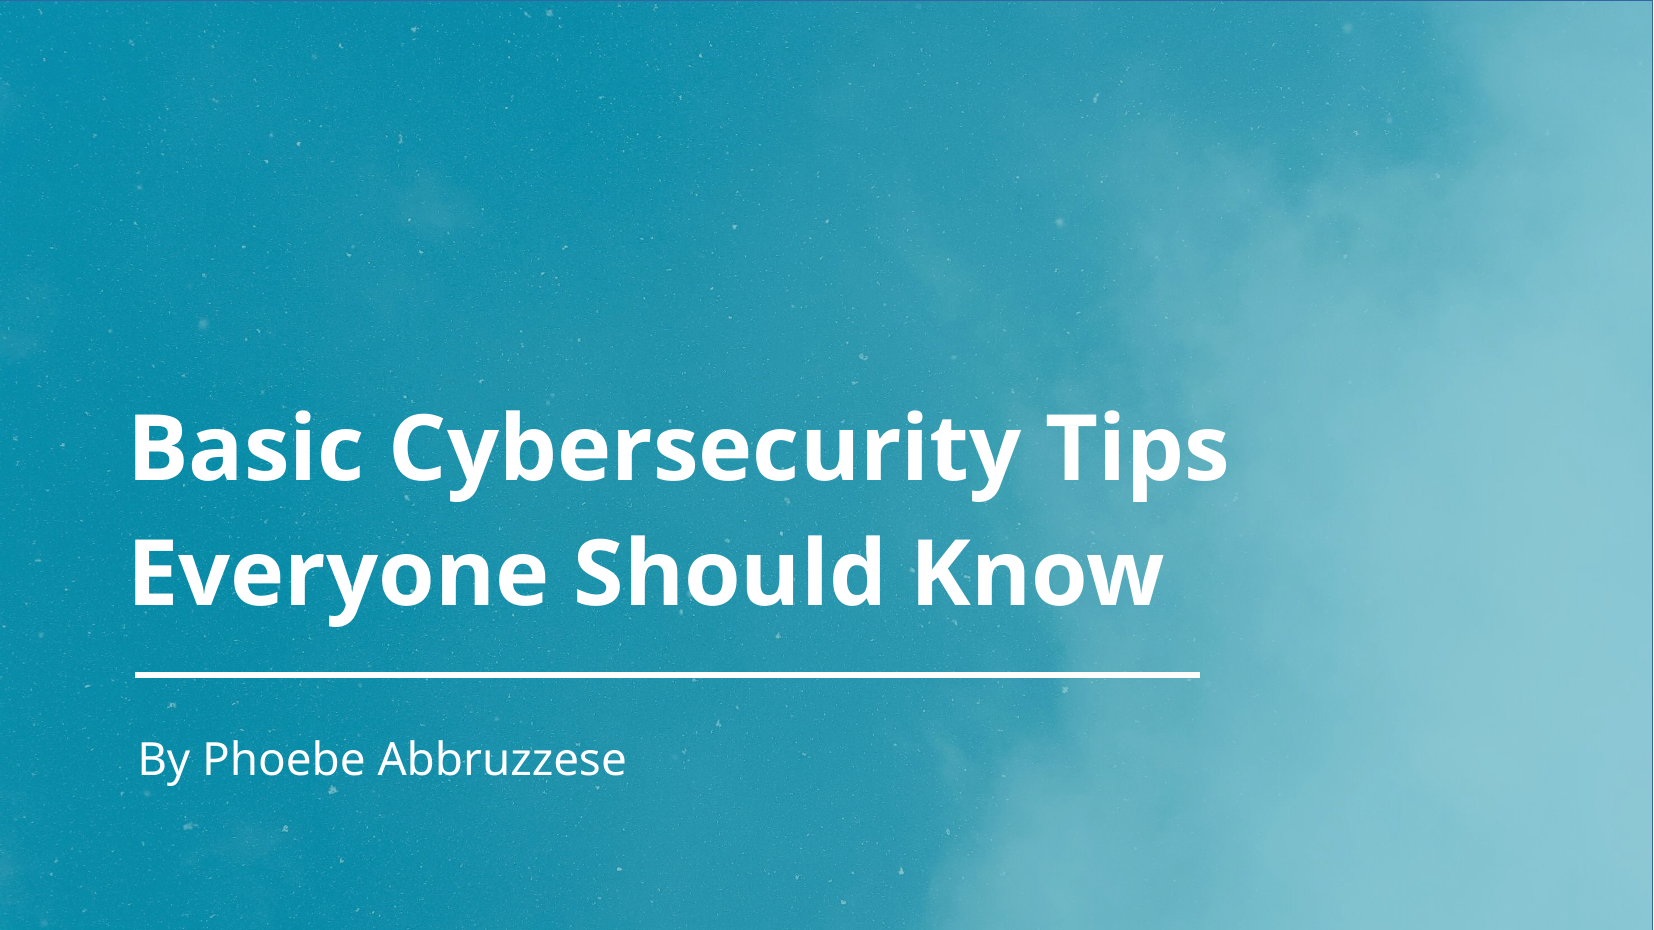

Basic Cybersecurity Tips Everyone Should Know
By Phoebe Abbruzzese